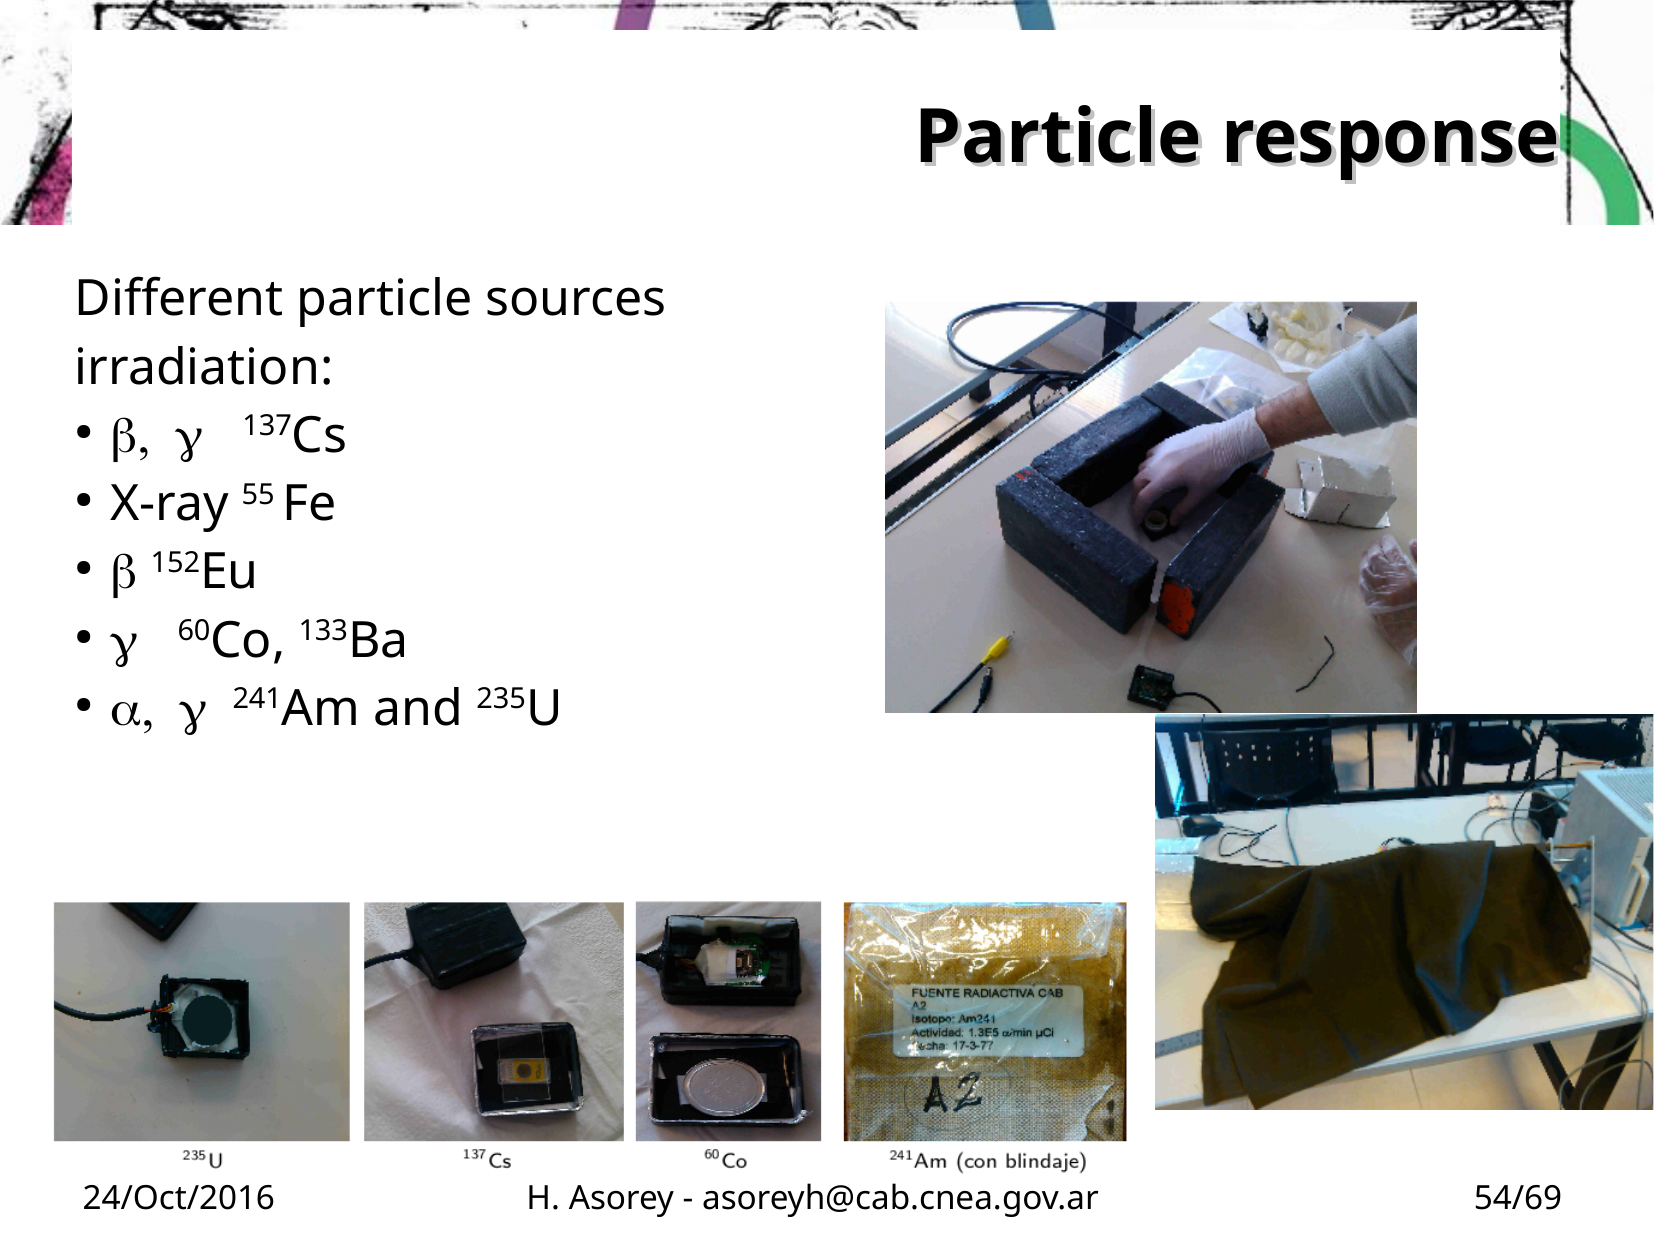

# Particle response
Different particle sources irradiation:
b, g 137Cs
X-ray 55 Fe
b 152Eu
g 60Co, 133Ba
a, g 241Am and 235U
24/Oct/2016
H. Asorey - asoreyh@cab.cnea.gov.ar
54